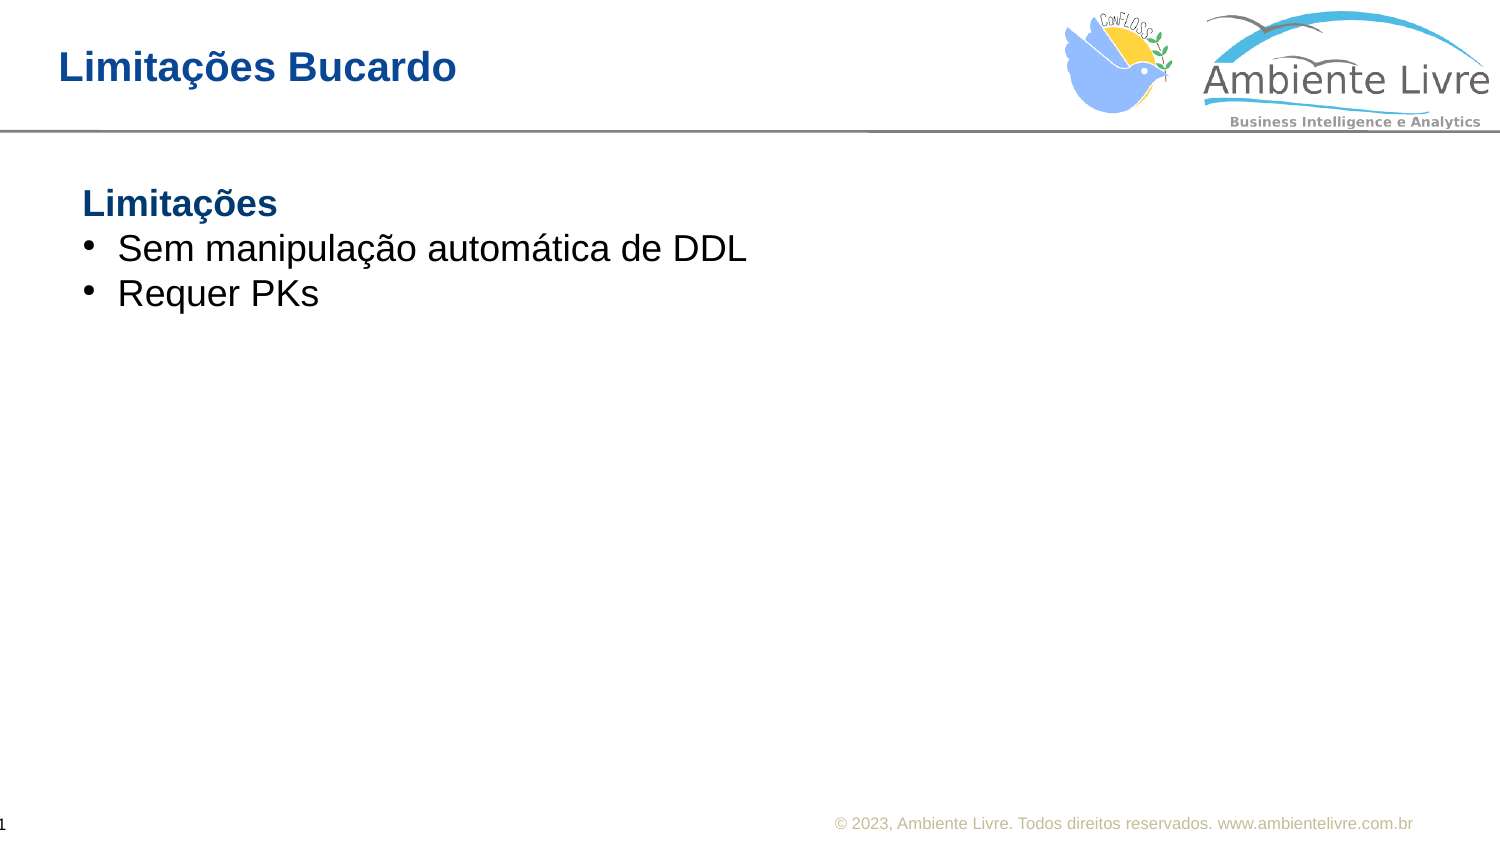

# Limitações Bucardo
Limitações
Sem manipulação automática de DDL
Requer PKs